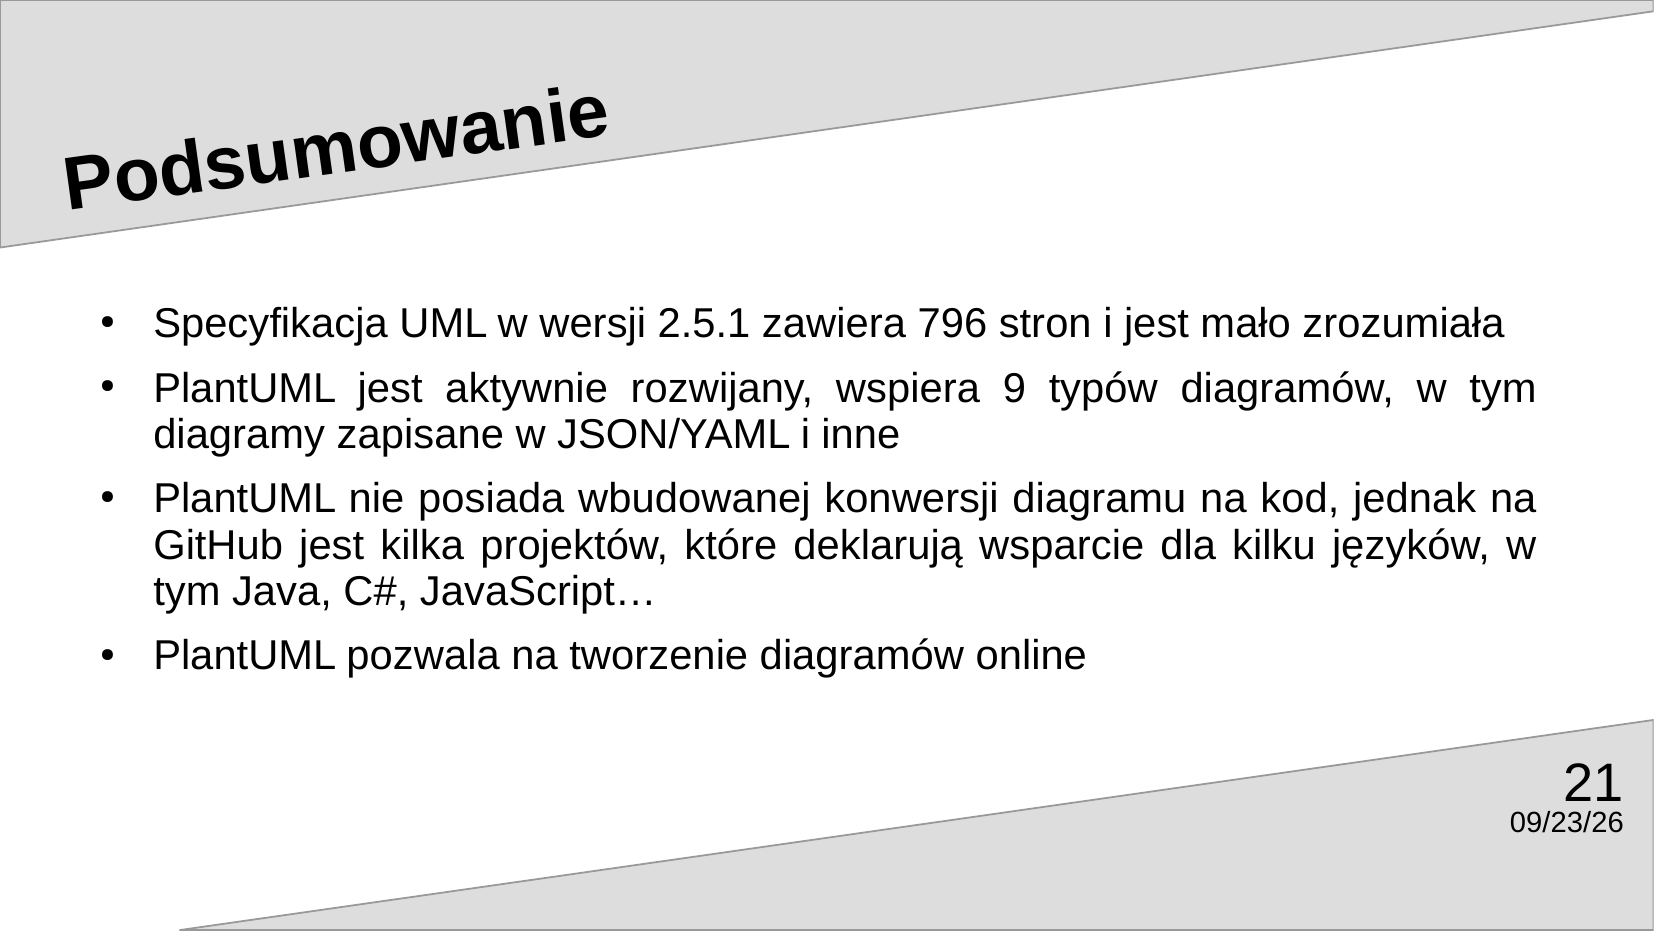

# Podsumowanie
Specyfikacja UML w wersji 2.5.1 zawiera 796 stron i jest mało zrozumiała
PlantUML jest aktywnie rozwijany, wspiera 9 typów diagramów, w tym diagramy zapisane w JSON/YAML i inne
PlantUML nie posiada wbudowanej konwersji diagramu na kod, jednak na GitHub jest kilka projektów, które deklarują wsparcie dla kilku języków, w tym Java, C#, JavaScript…
PlantUML pozwala na tworzenie diagramów online
21